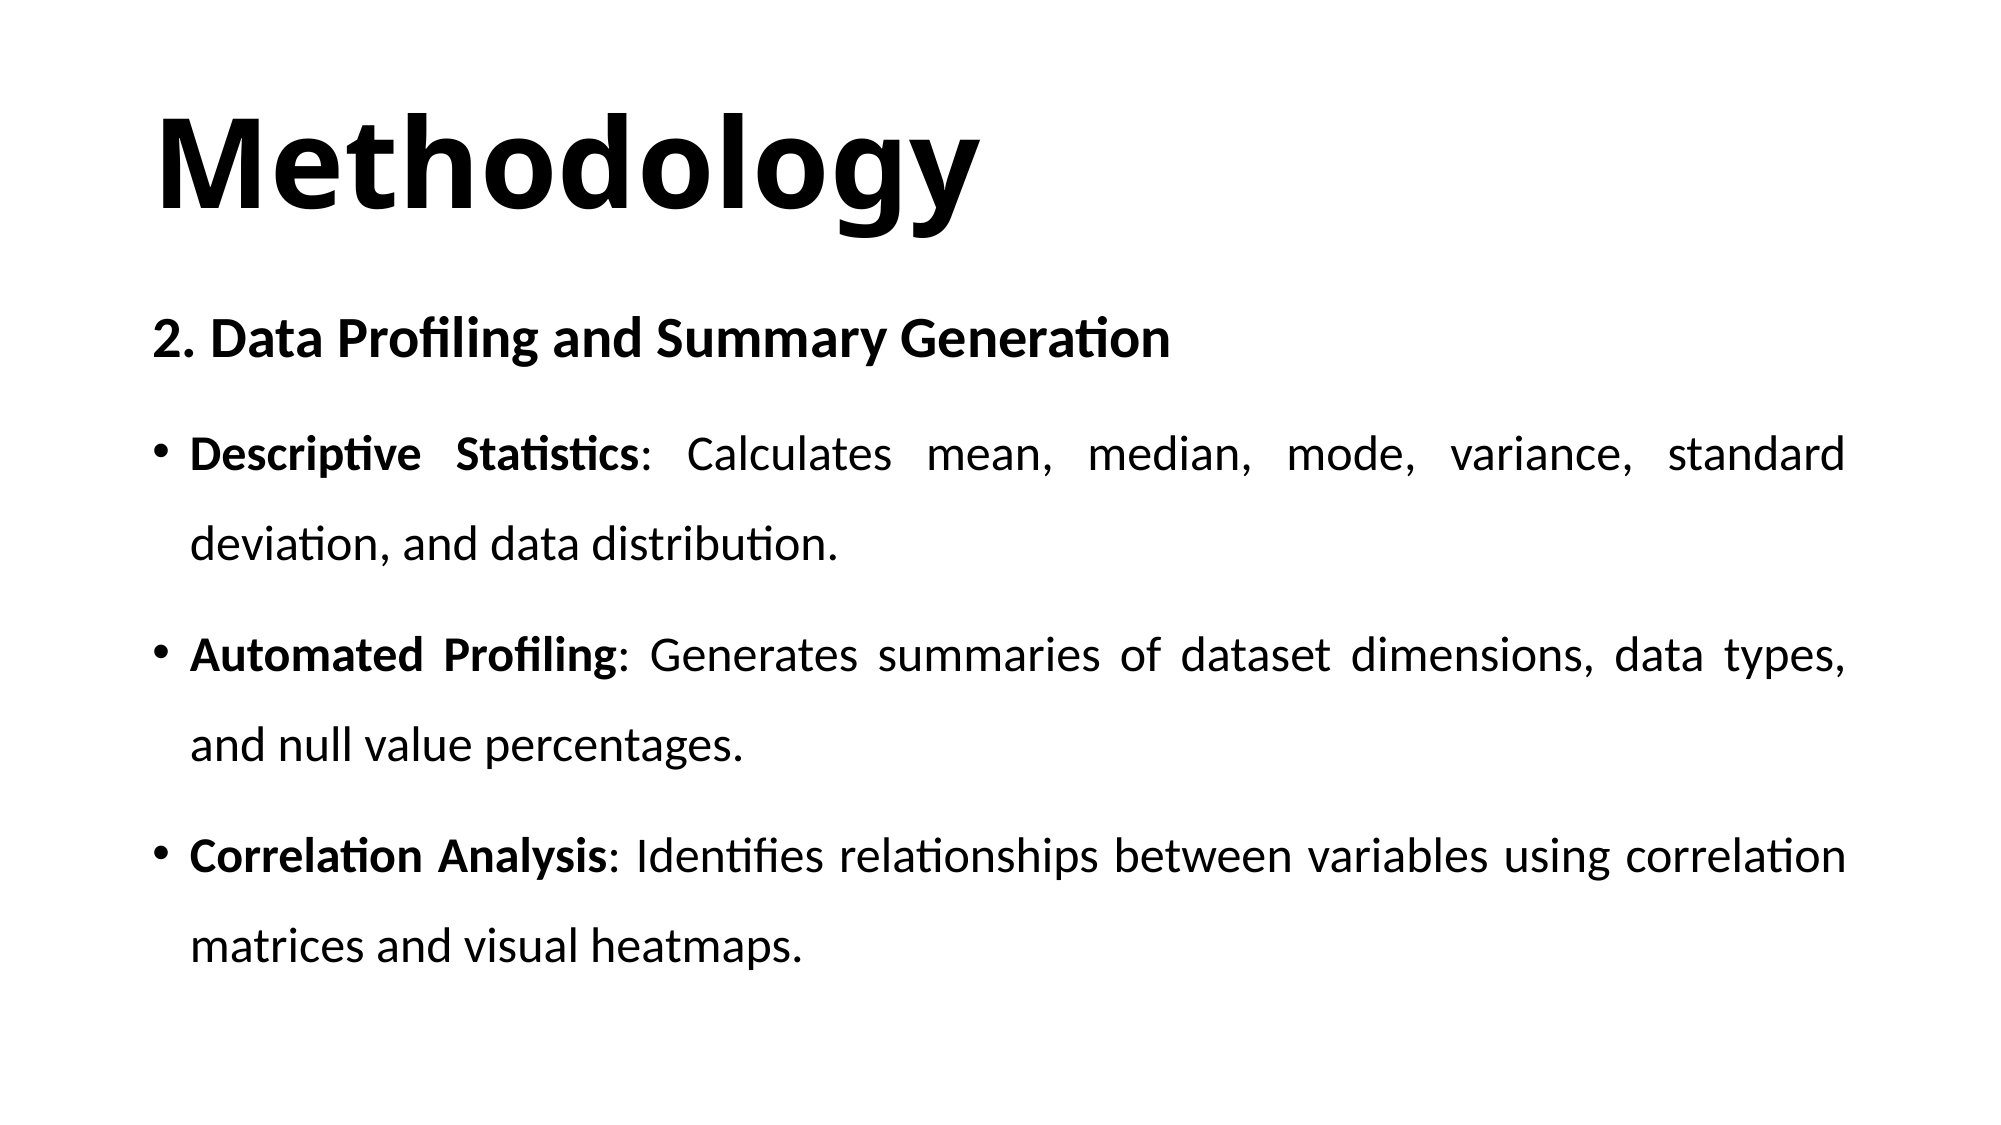

# Methodology
2. Data Profiling and Summary Generation
Descriptive Statistics: Calculates mean, median, mode, variance, standard deviation, and data distribution.
Automated Profiling: Generates summaries of dataset dimensions, data types, and null value percentages.
Correlation Analysis: Identifies relationships between variables using correlation matrices and visual heatmaps.